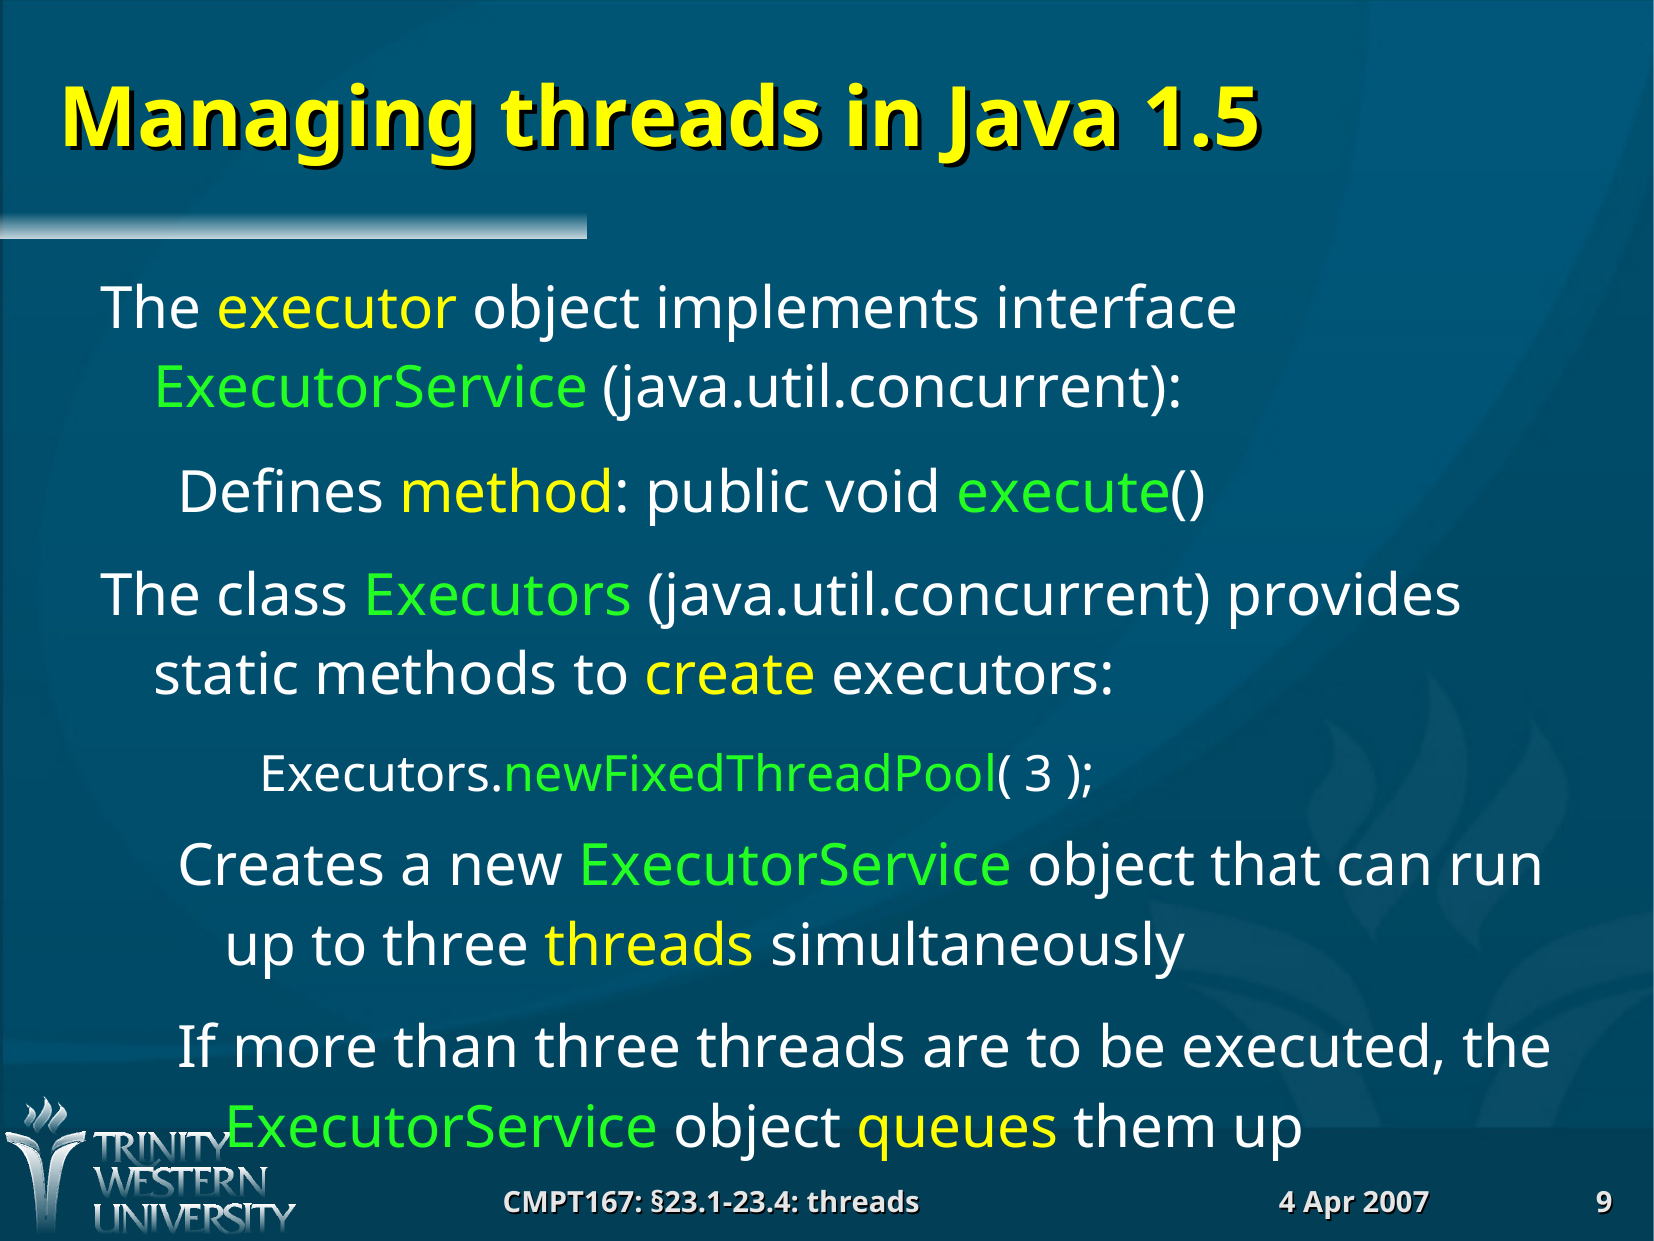

# Managing threads in Java 1.5
The executor object implements interface ExecutorService (java.util.concurrent):
Defines method: public void execute()
The class Executors (java.util.concurrent) provides static methods to create executors:
Executors.newFixedThreadPool( 3 );
Creates a new ExecutorService object that can run up to three threads simultaneously
If more than three threads are to be executed, the ExecutorService object queues them up
CMPT167: §23.1-23.4: threads
4 Apr 2007
9